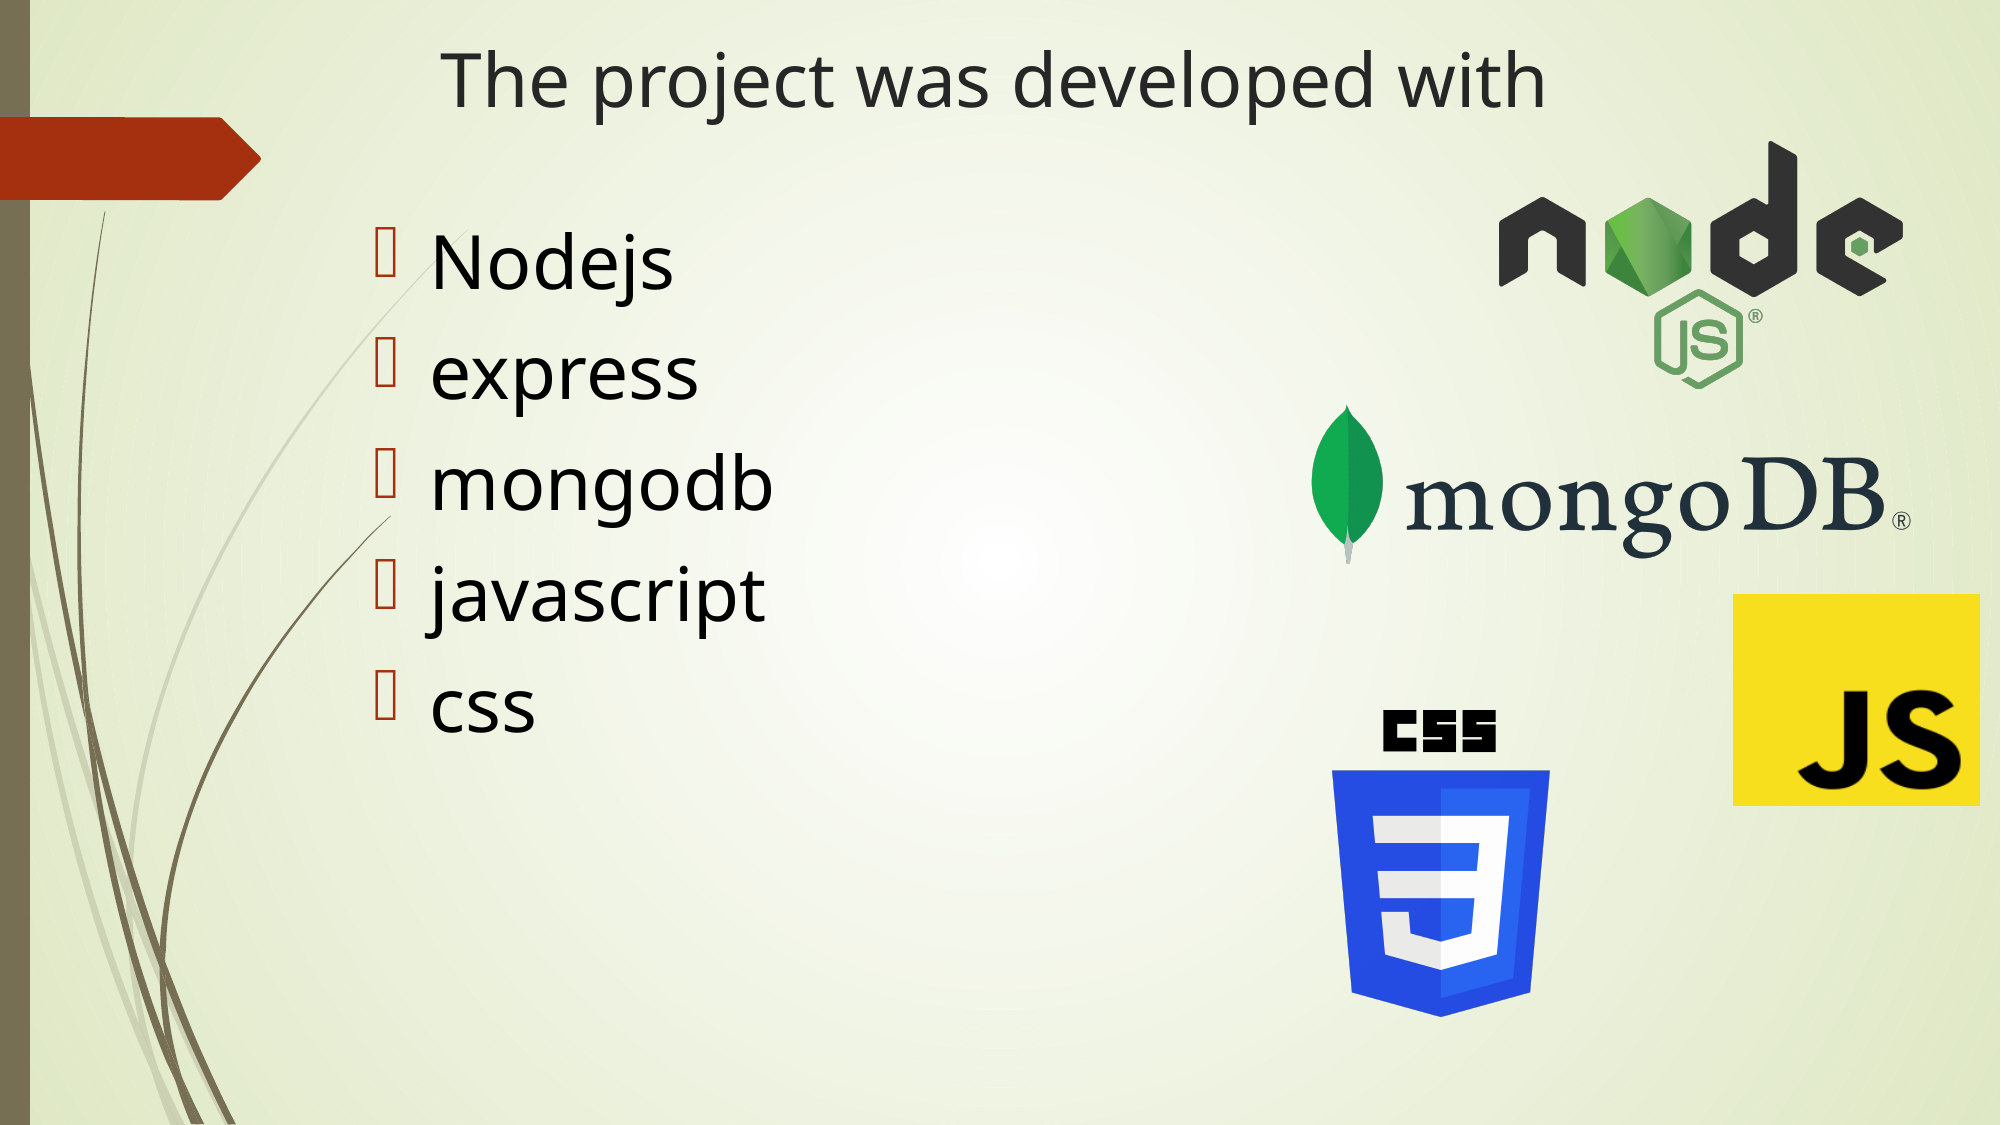

# The project was developed with
Nodejs
express
mongodb
javascript
css